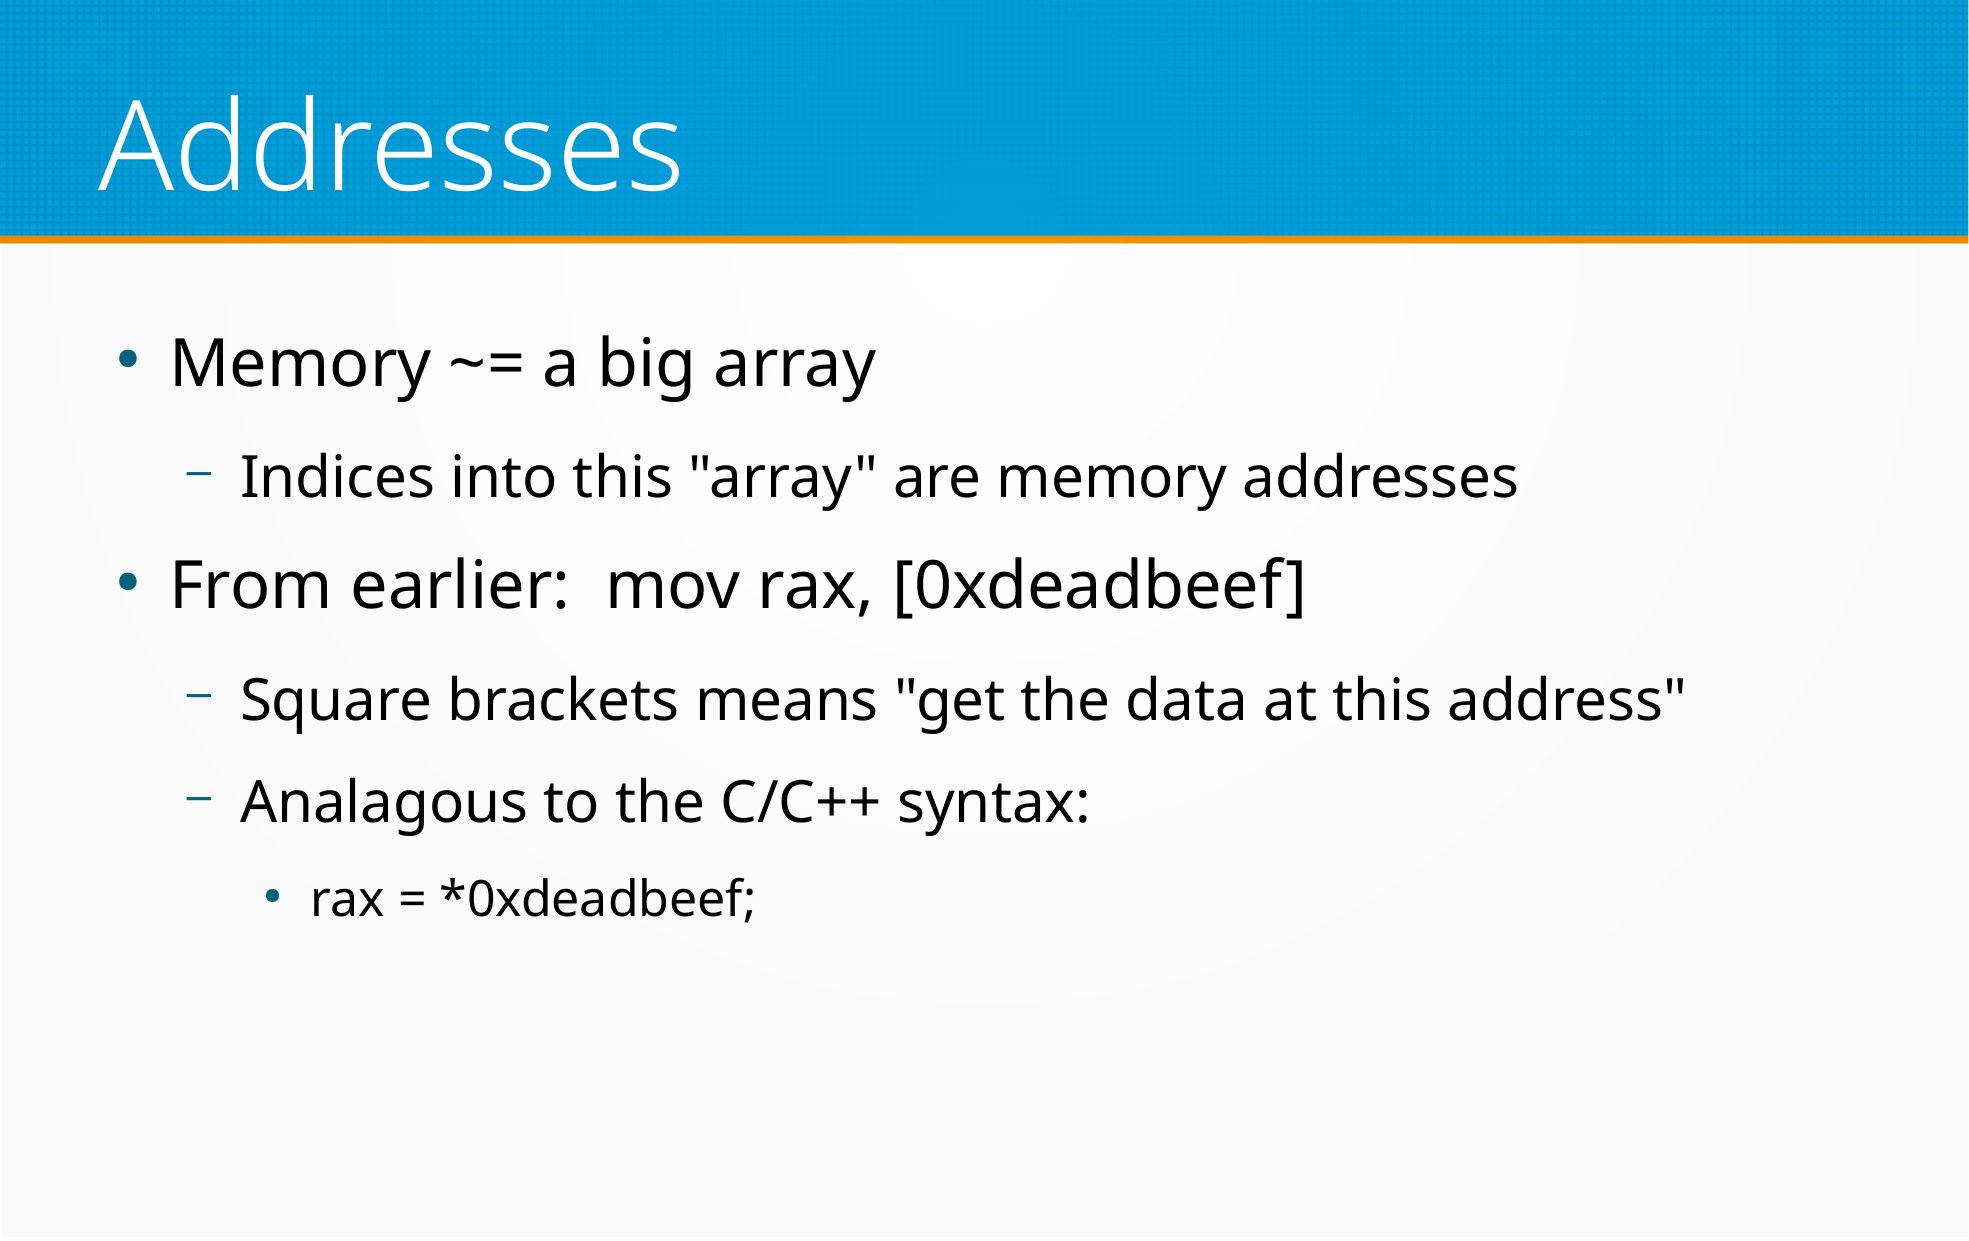

# Addresses
Memory ~= a big array
Indices into this "array" are memory addresses
From earlier: mov rax, [0xdeadbeef]
Square brackets means "get the data at this address"
Analagous to the C/C++ syntax:
rax = *0xdeadbeef;